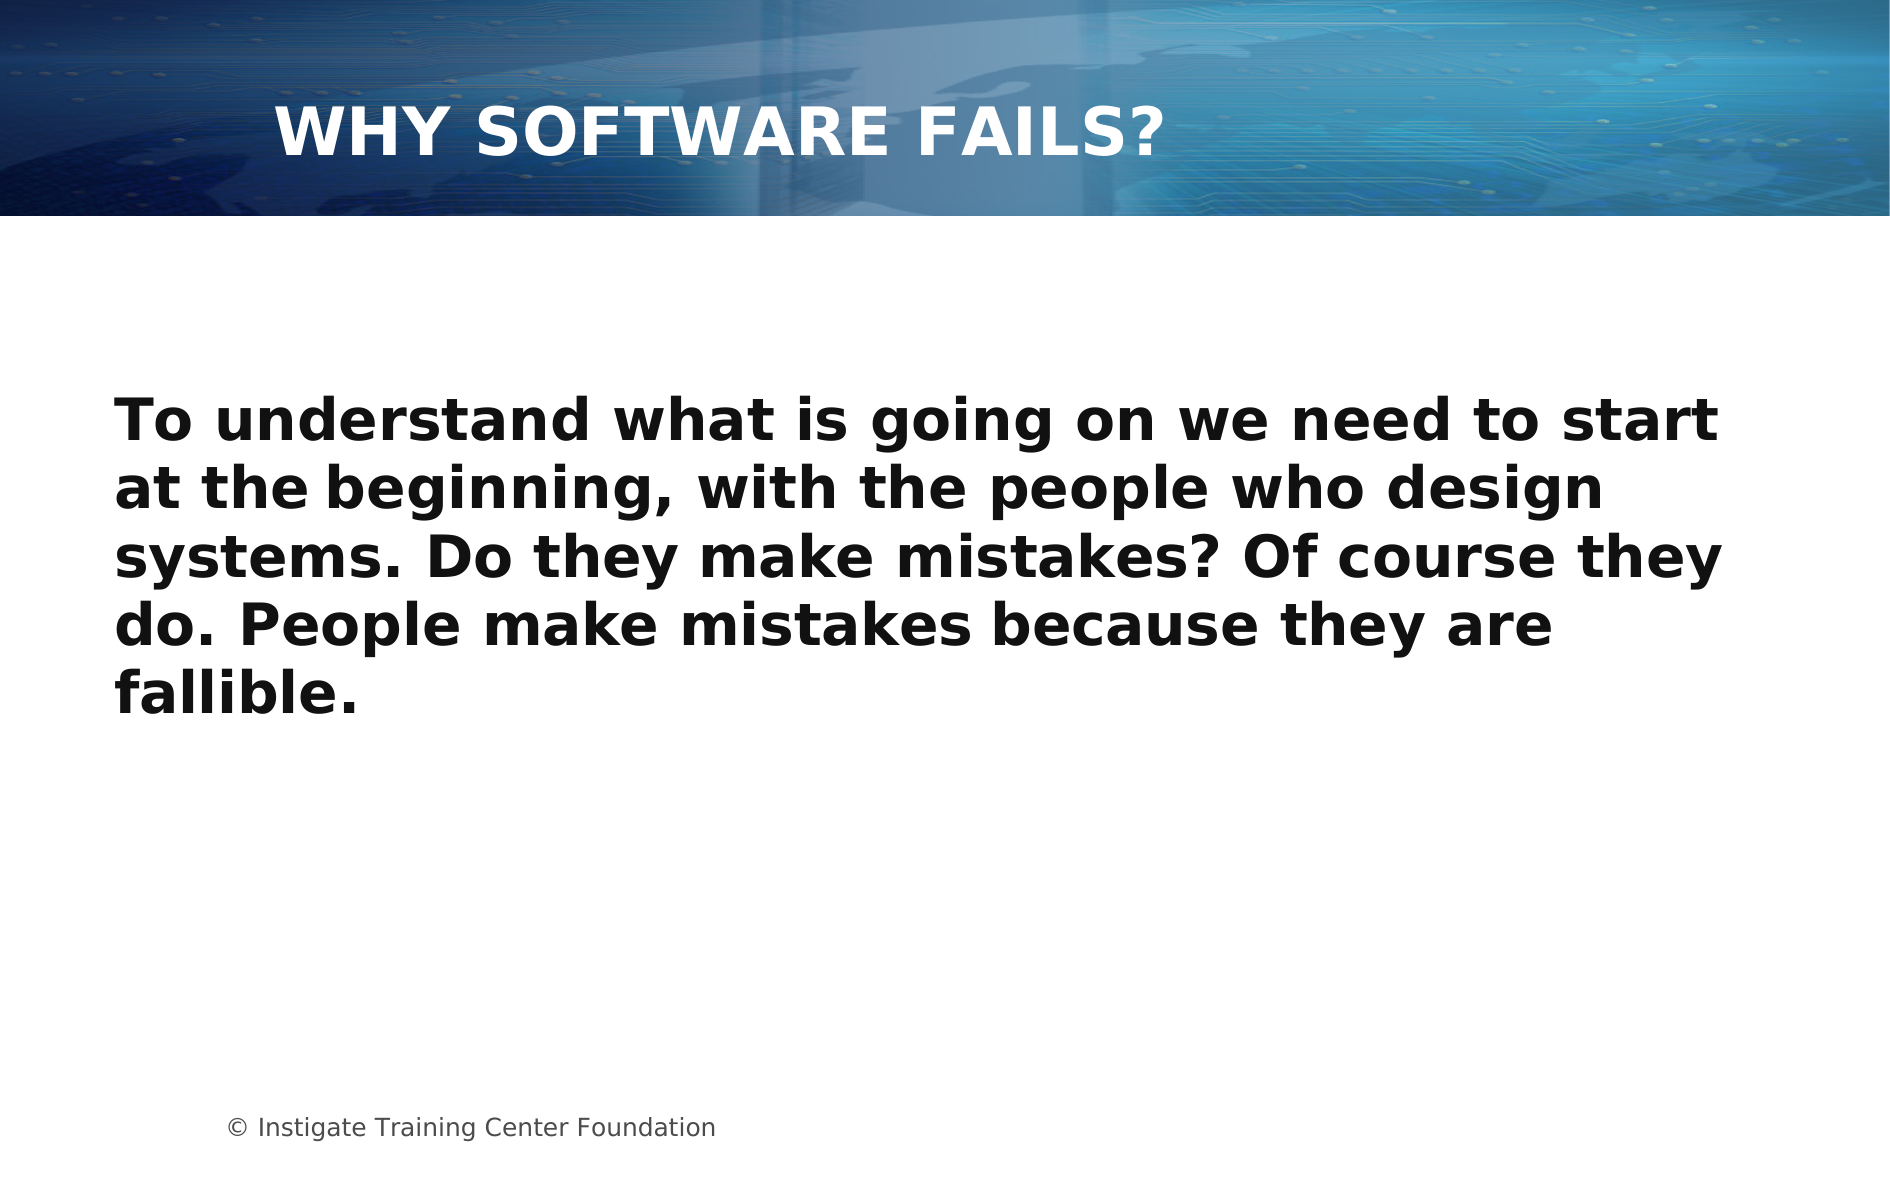

WHY SOFTWARE FAILS?
# To understand what is going on we need to start at the beginning, with the people who design systems. Do they make mistakes? Of course they do. People make mistakes because they are fallible.